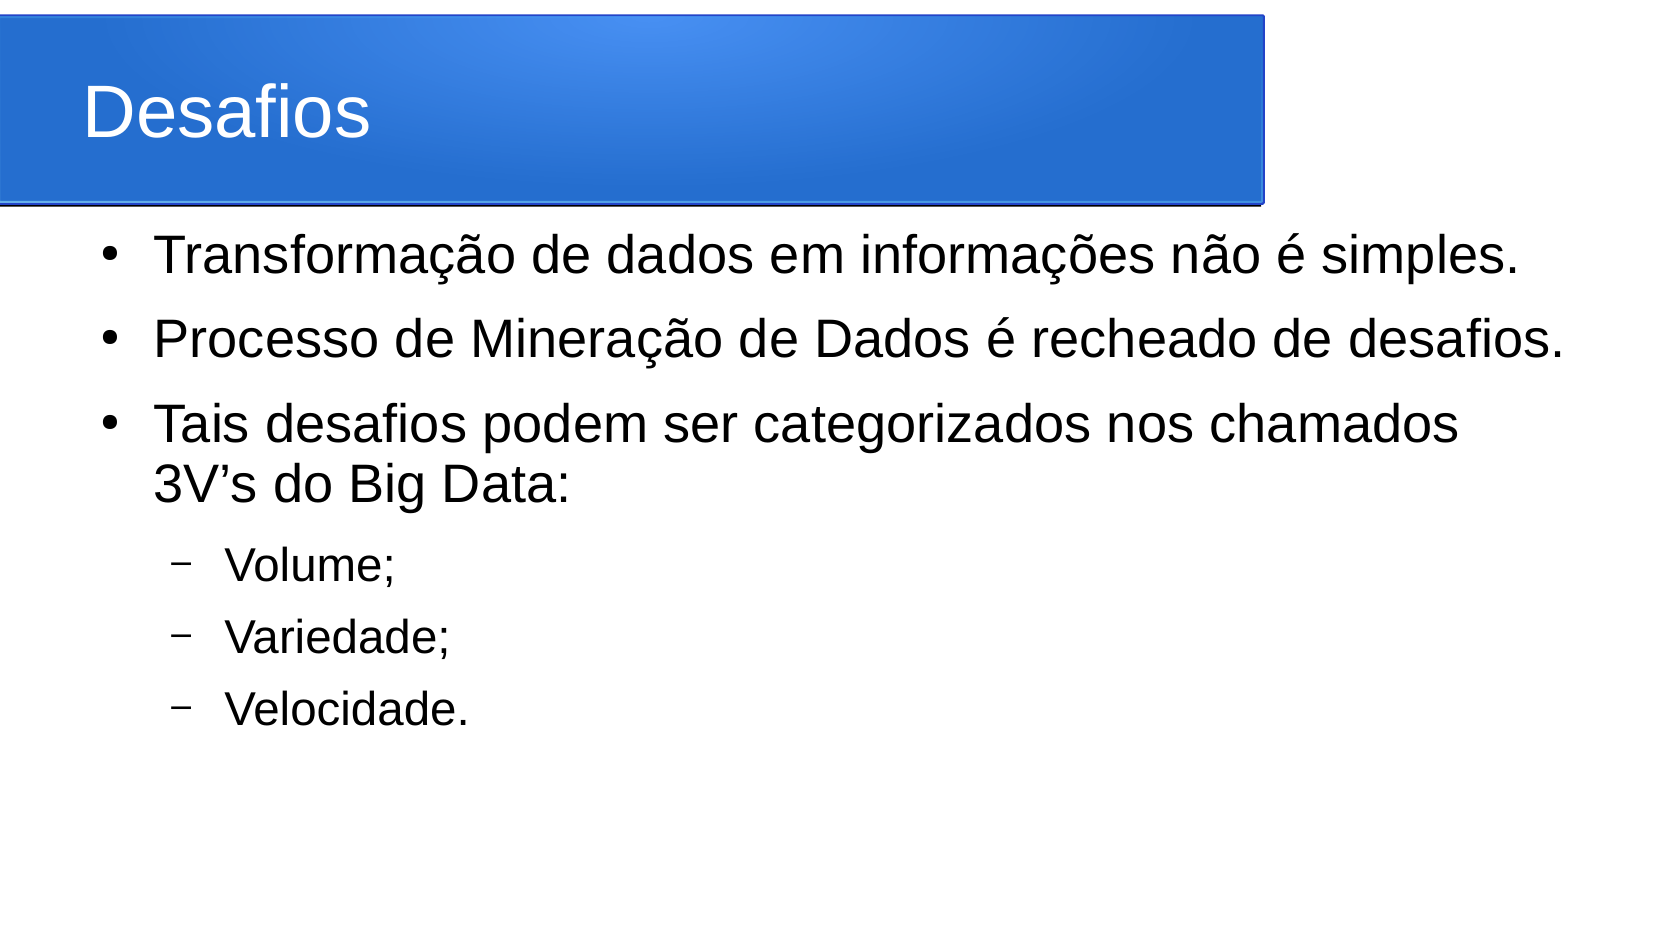

# Desafios
Transformação de dados em informações não é simples.
Processo de Mineração de Dados é recheado de desafios.
Tais desafios podem ser categorizados nos chamados 3V’s do Big Data:
Volume;
Variedade;
Velocidade.